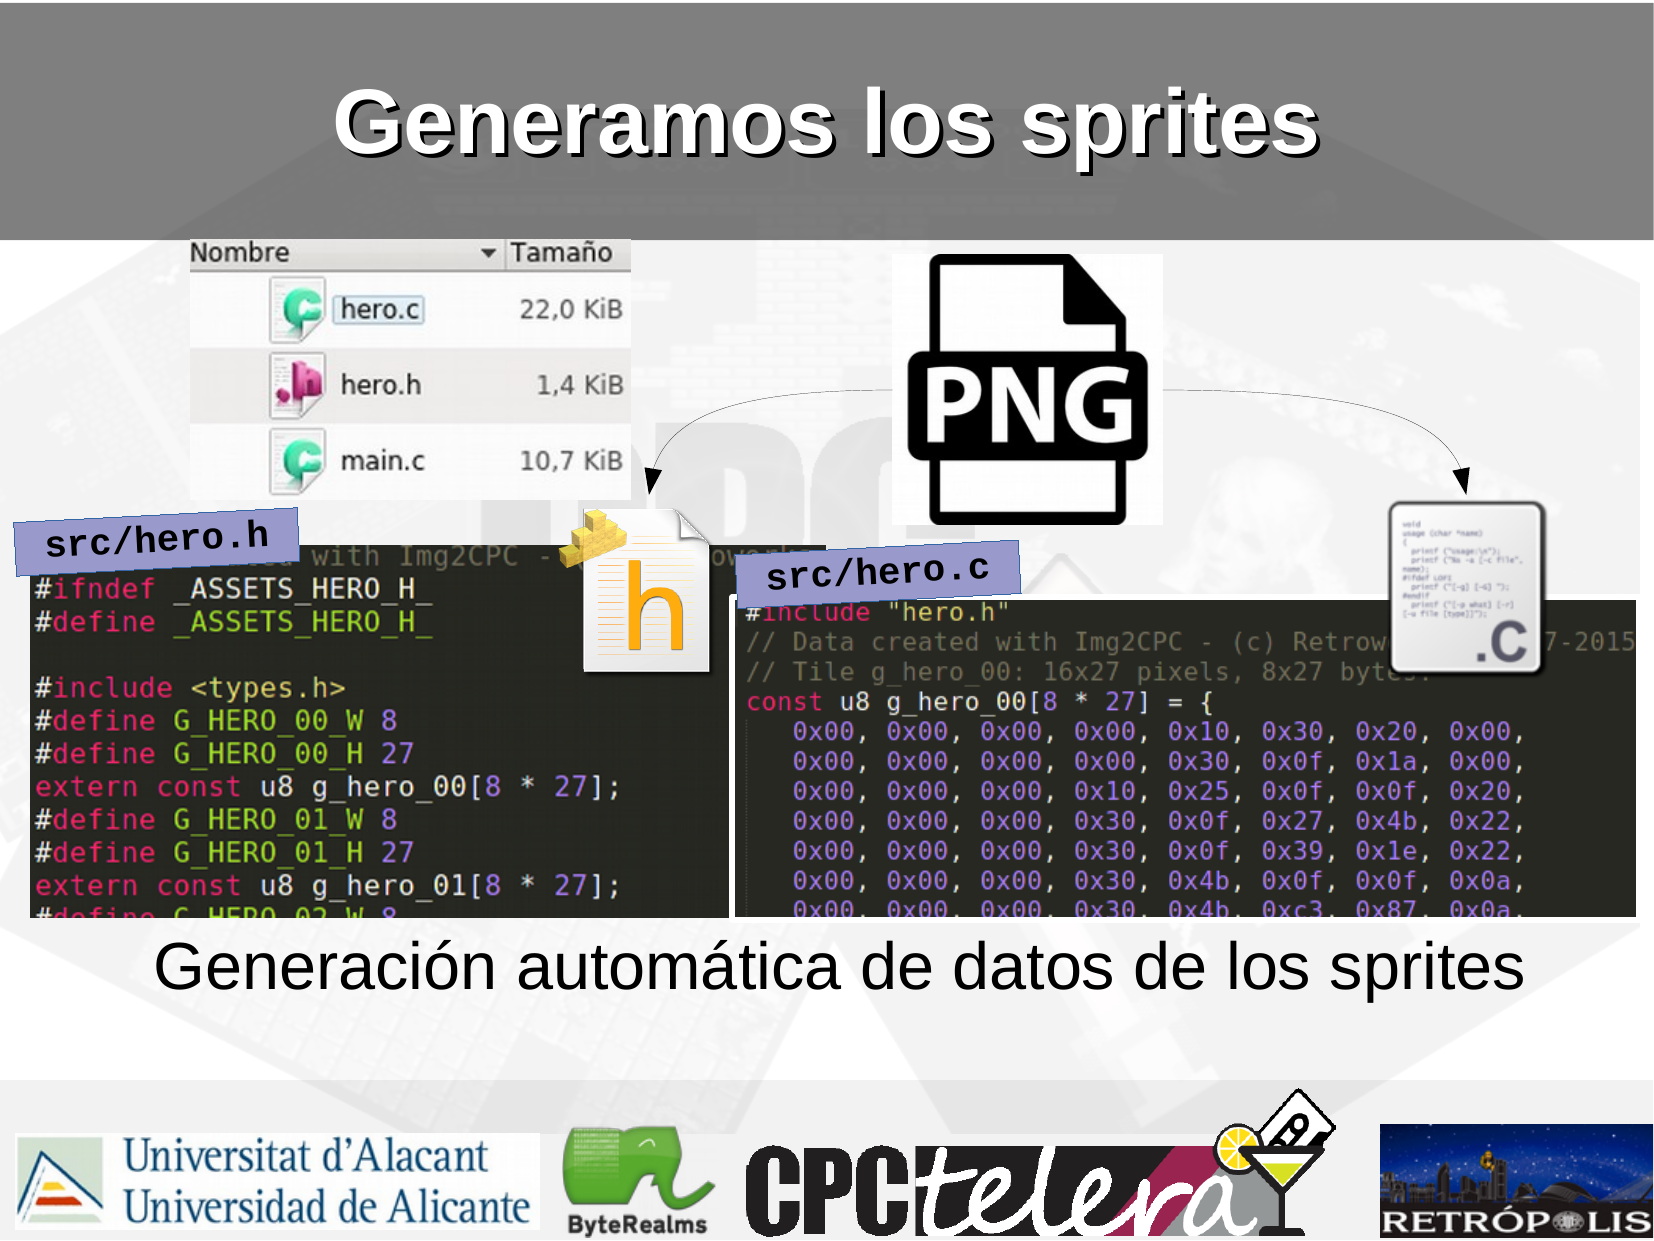

# Generamos los sprites
src/hero.h
src/hero.c
Generación automática de datos de los sprites